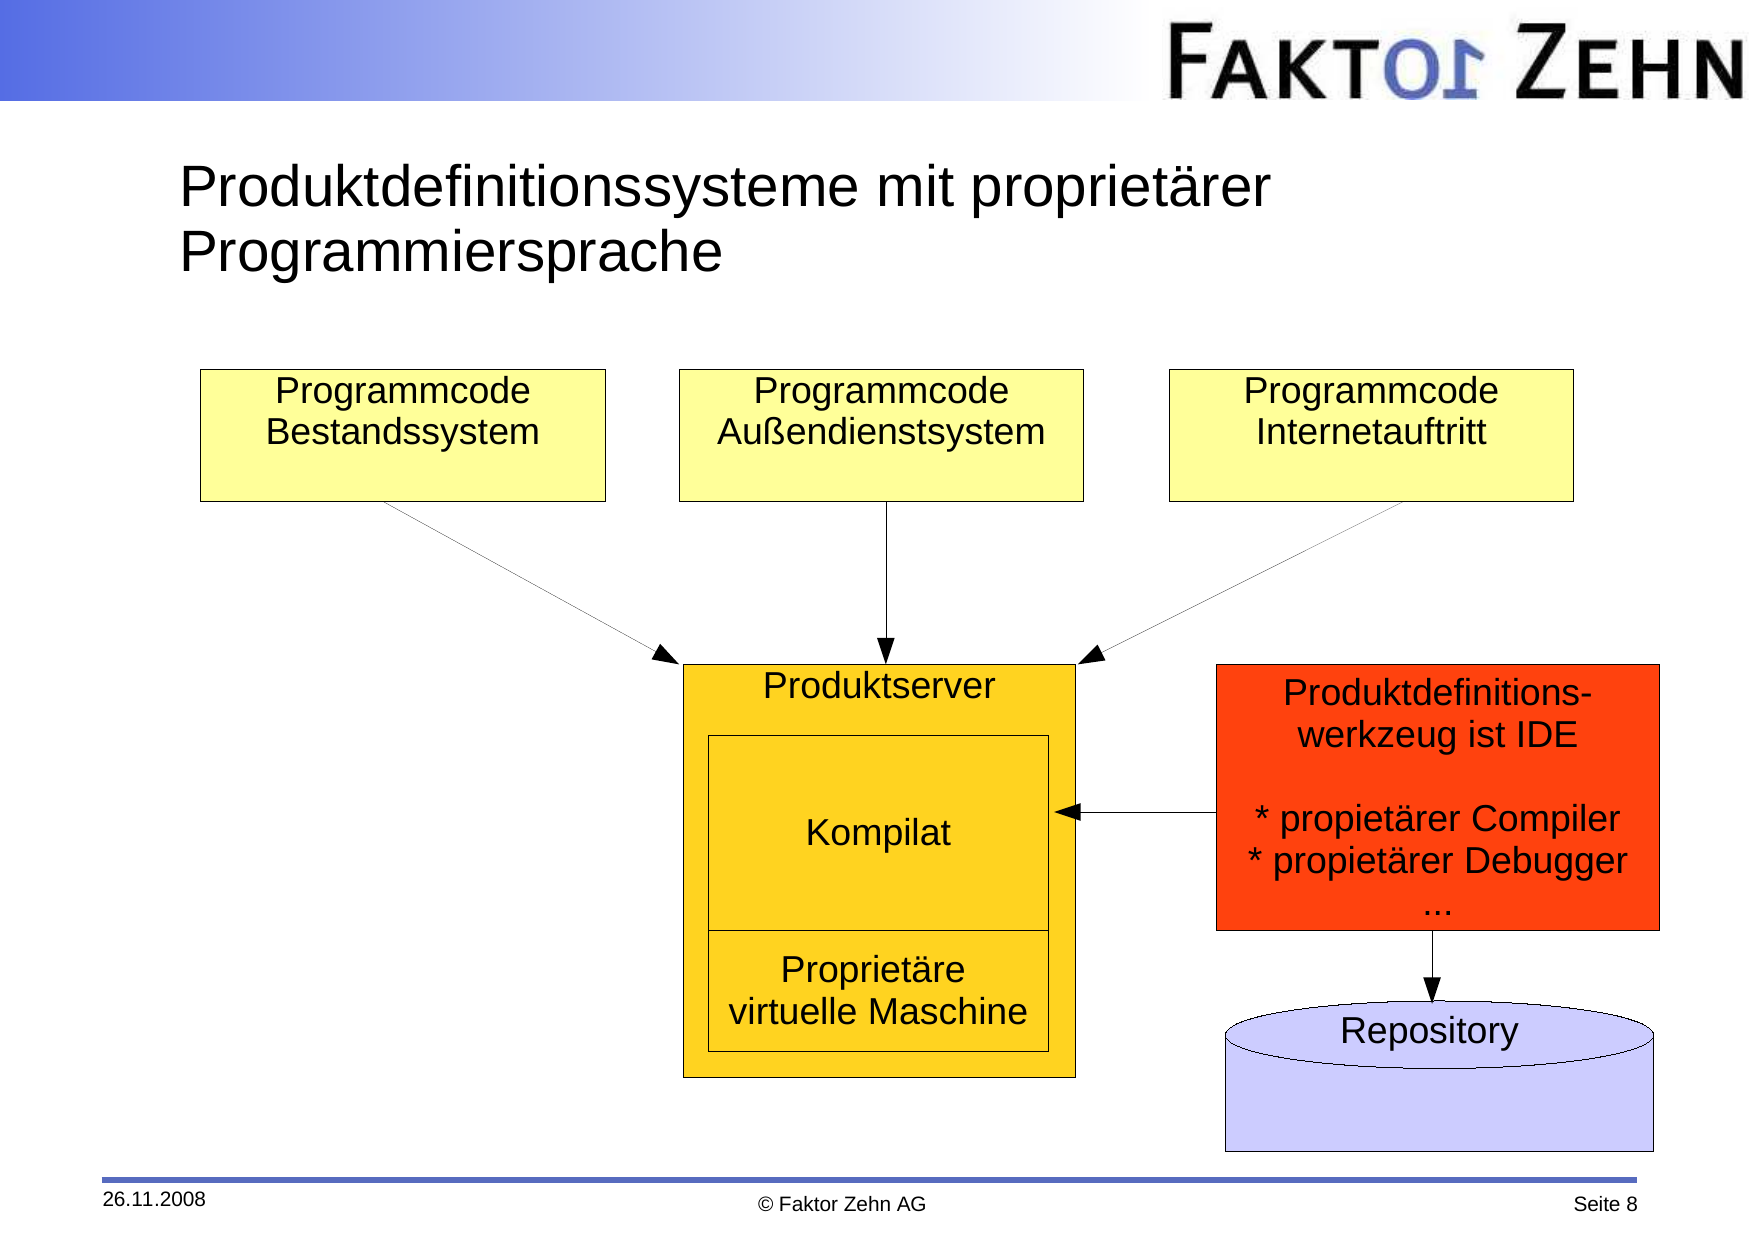

# Produktdefinitionssysteme mit proprietärer Programmiersprache
Programmcode
Bestandssystem
Programmcode
Außendienstsystem
Programmcode
Internetauftritt
Produktserver
Produktdefinitions-
werkzeug ist IDE
* propietärer Compiler
* propietärer Debugger
...
Kompilat
Proprietäre
virtuelle Maschine
Repository